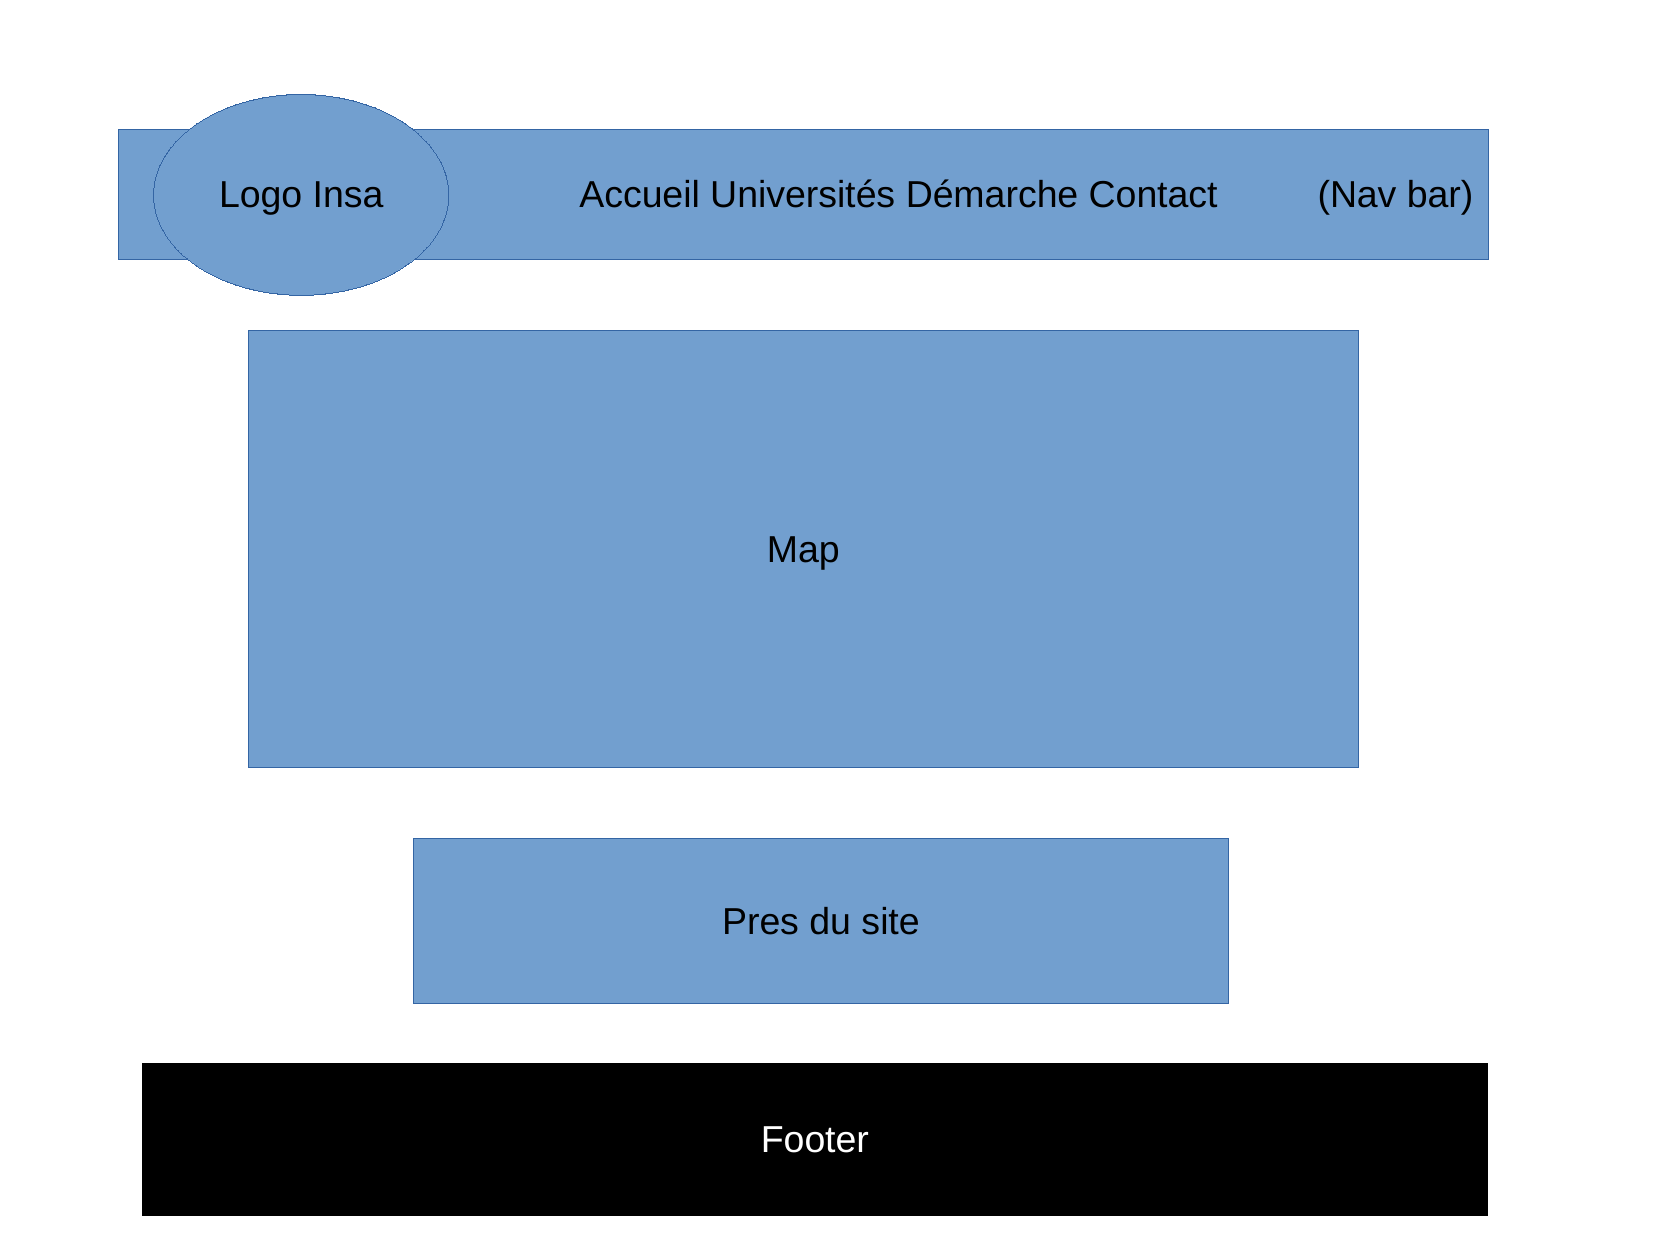

Logo Insa
Accueil Universités Démarche Contact 		(Nav bar)
Map
Pres du site
Footer